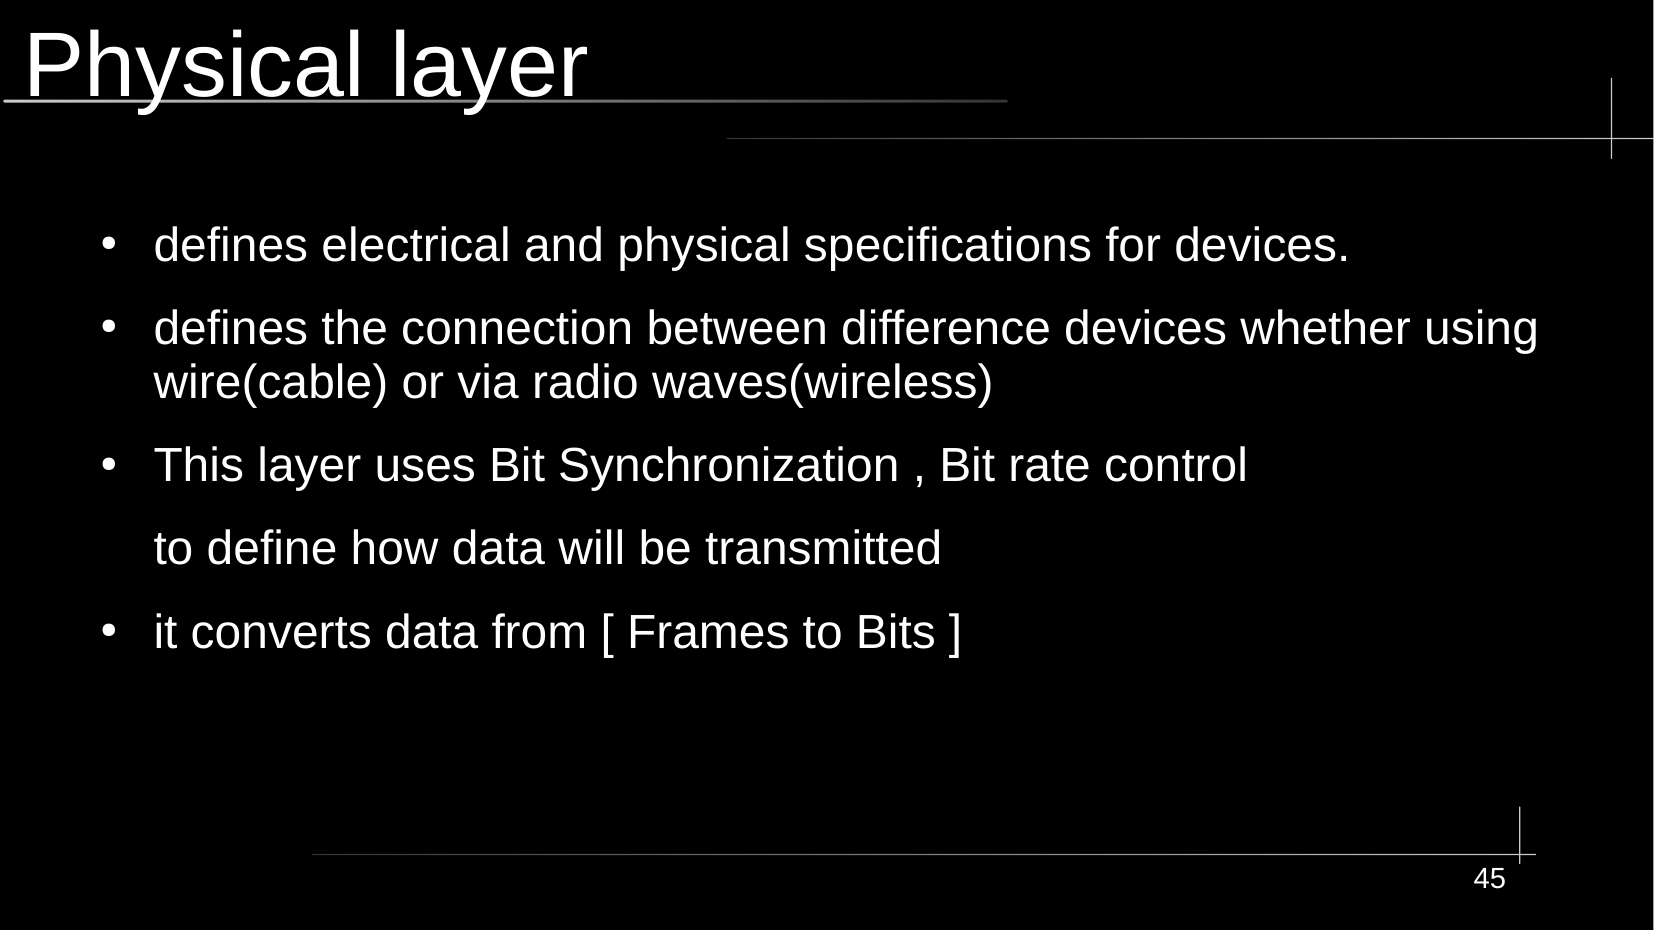

# Physical layer
defines electrical and physical specifications for devices.
defines the connection between difference devices whether using wire(cable) or via radio waves(wireless)
This layer uses Bit Synchronization , Bit rate control
to define how data will be transmitted
it converts data from [ Frames to Bits ]
45